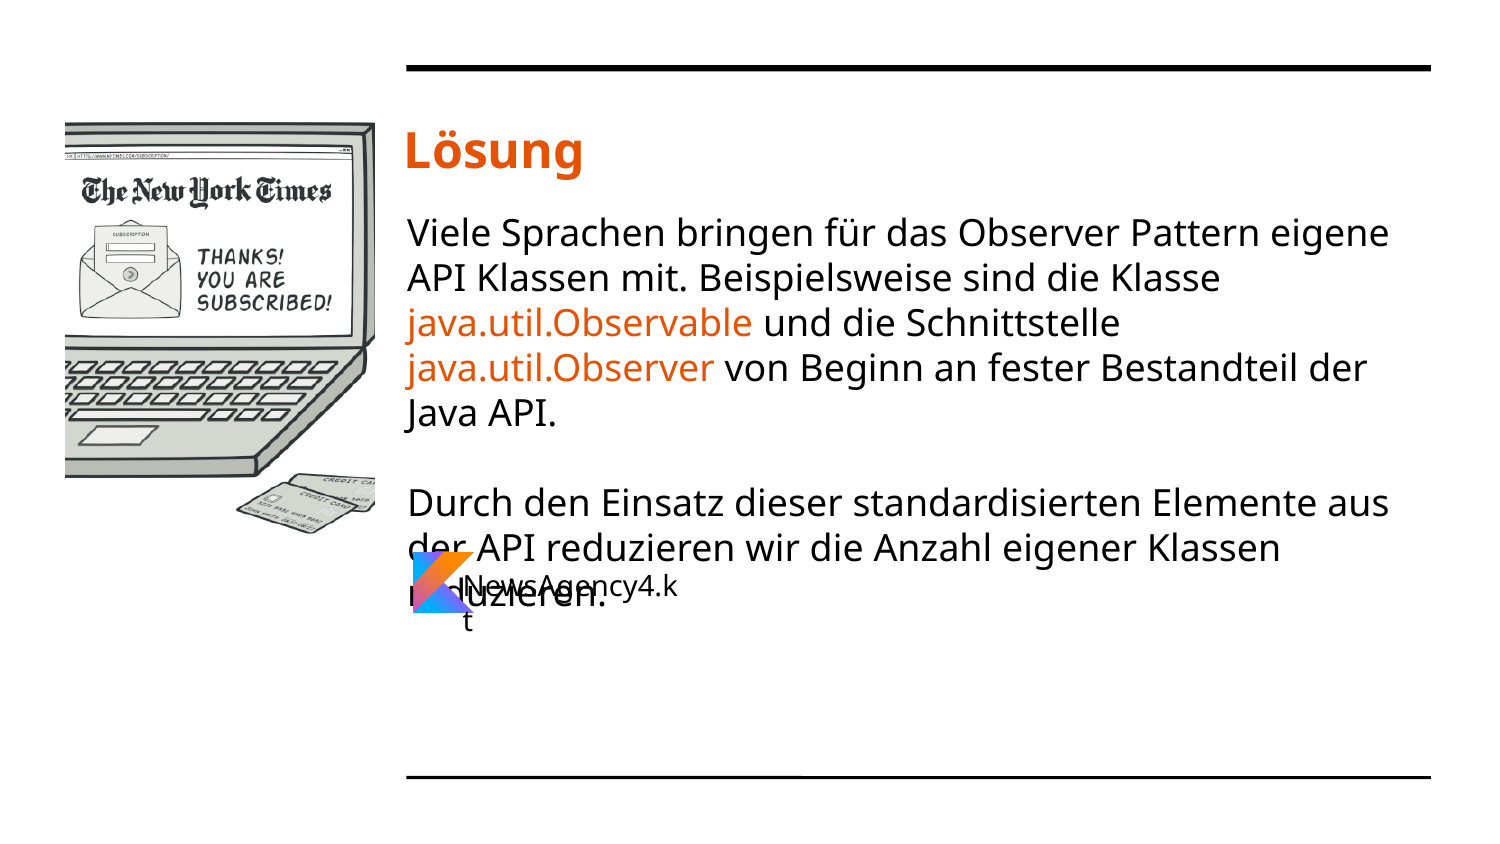

# Lösung
Viele Sprachen bringen für das Observer Pattern eigene API Klassen mit. Beispielsweise sind die Klasse java.util.Observable und die Schnittstelle java.util.Observer von Beginn an fester Bestandteil der Java API.
Durch den Einsatz dieser standardisierten Elemente aus der API reduzieren wir die Anzahl eigener Klassen reduzieren.
NewsAgency4.kt